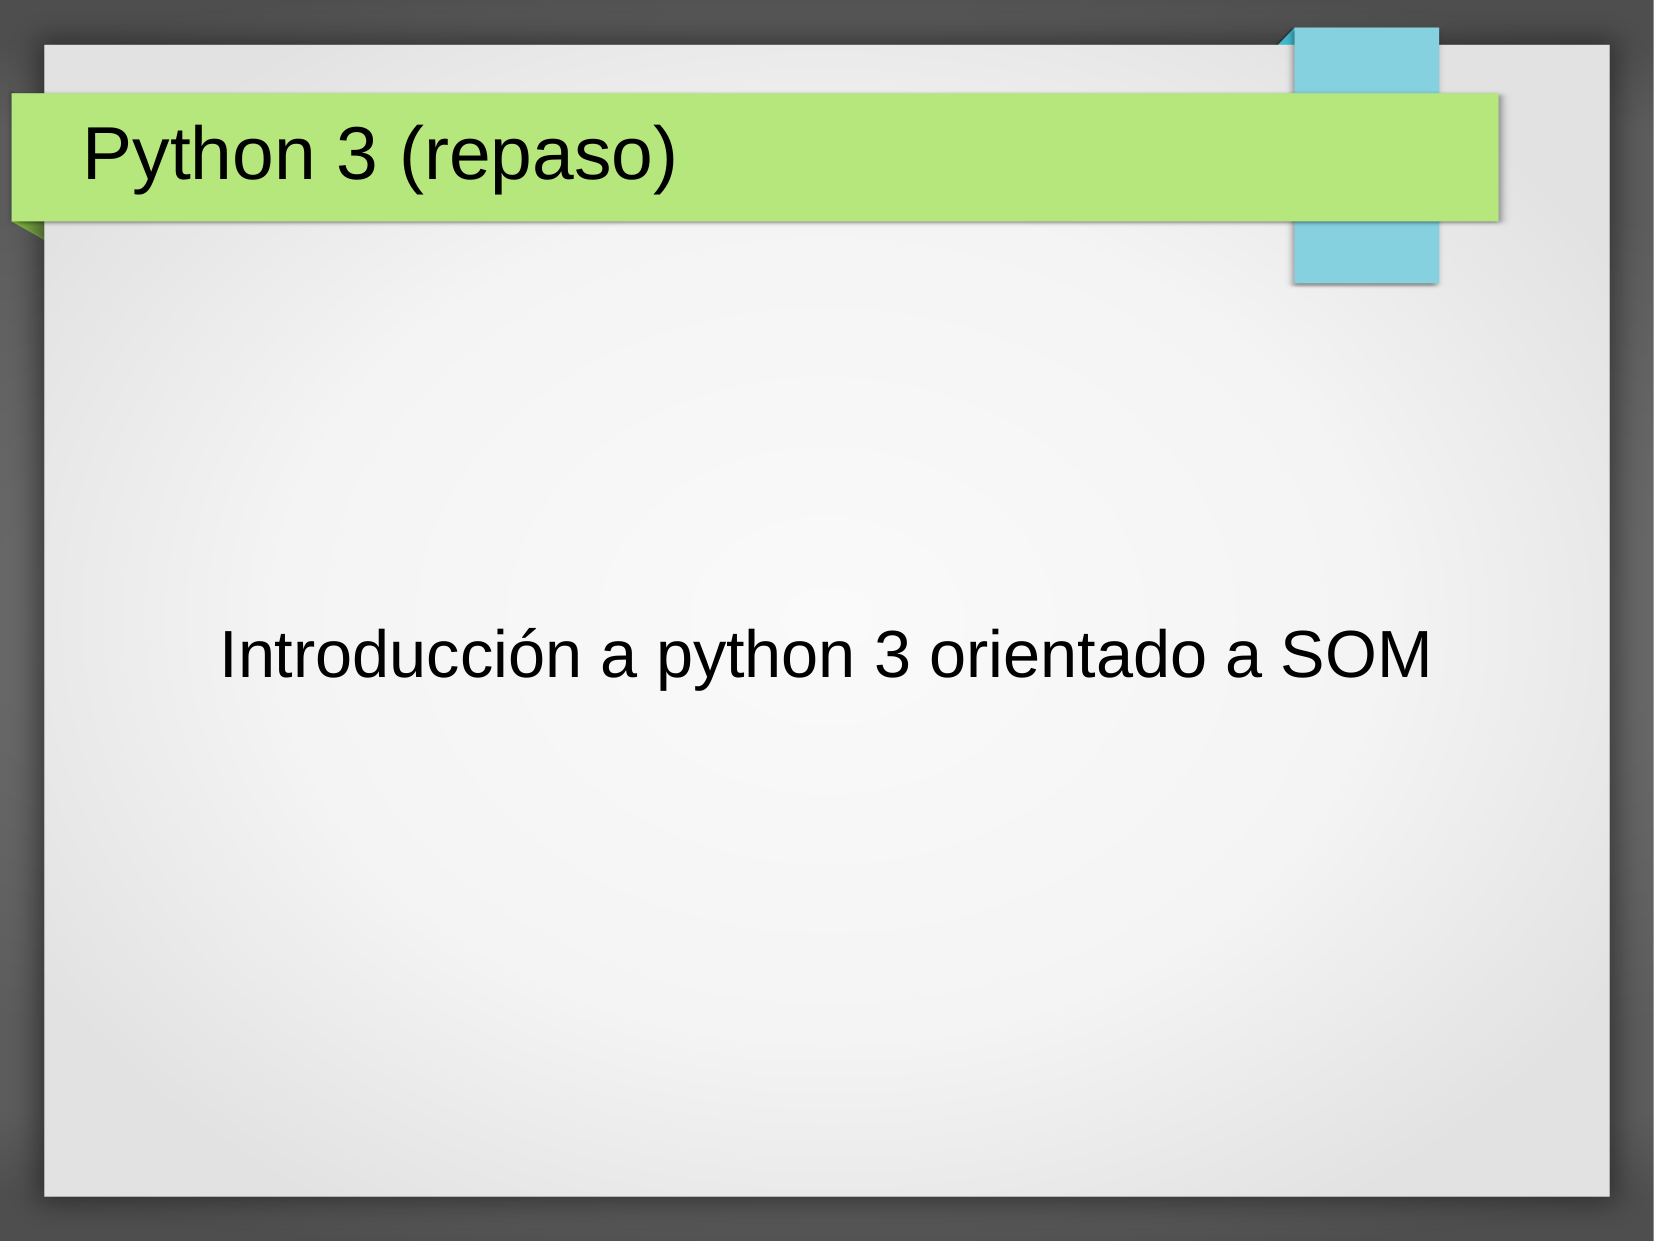

# Python 3 (repaso)
Introducción a python 3 orientado a SOM